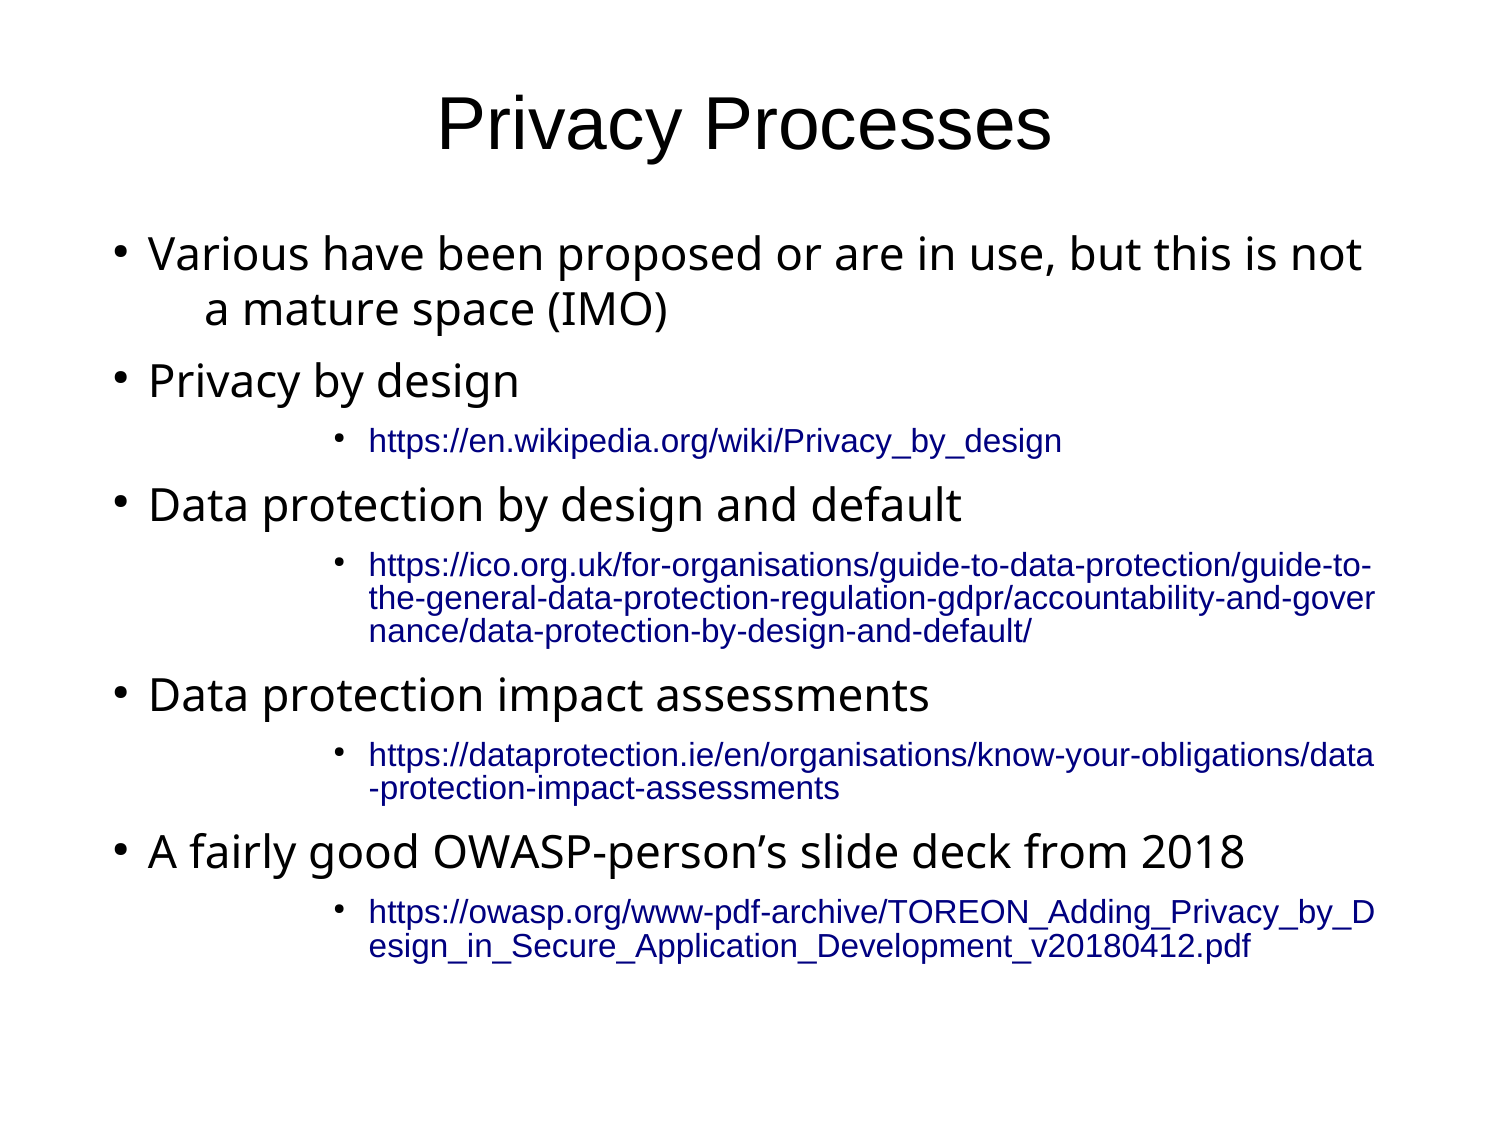

# Privacy Processes
Various have been proposed or are in use, but this is not a mature space (IMO)
Privacy by design
https://en.wikipedia.org/wiki/Privacy_by_design
Data protection by design and default
https://ico.org.uk/for-organisations/guide-to-data-protection/guide-to-the-general-data-protection-regulation-gdpr/accountability-and-governance/data-protection-by-design-and-default/
Data protection impact assessments
https://dataprotection.ie/en/organisations/know-your-obligations/data-protection-impact-assessments
A fairly good OWASP-person’s slide deck from 2018
https://owasp.org/www-pdf-archive/TOREON_Adding_Privacy_by_Design_in_Secure_Application_Development_v20180412.pdf